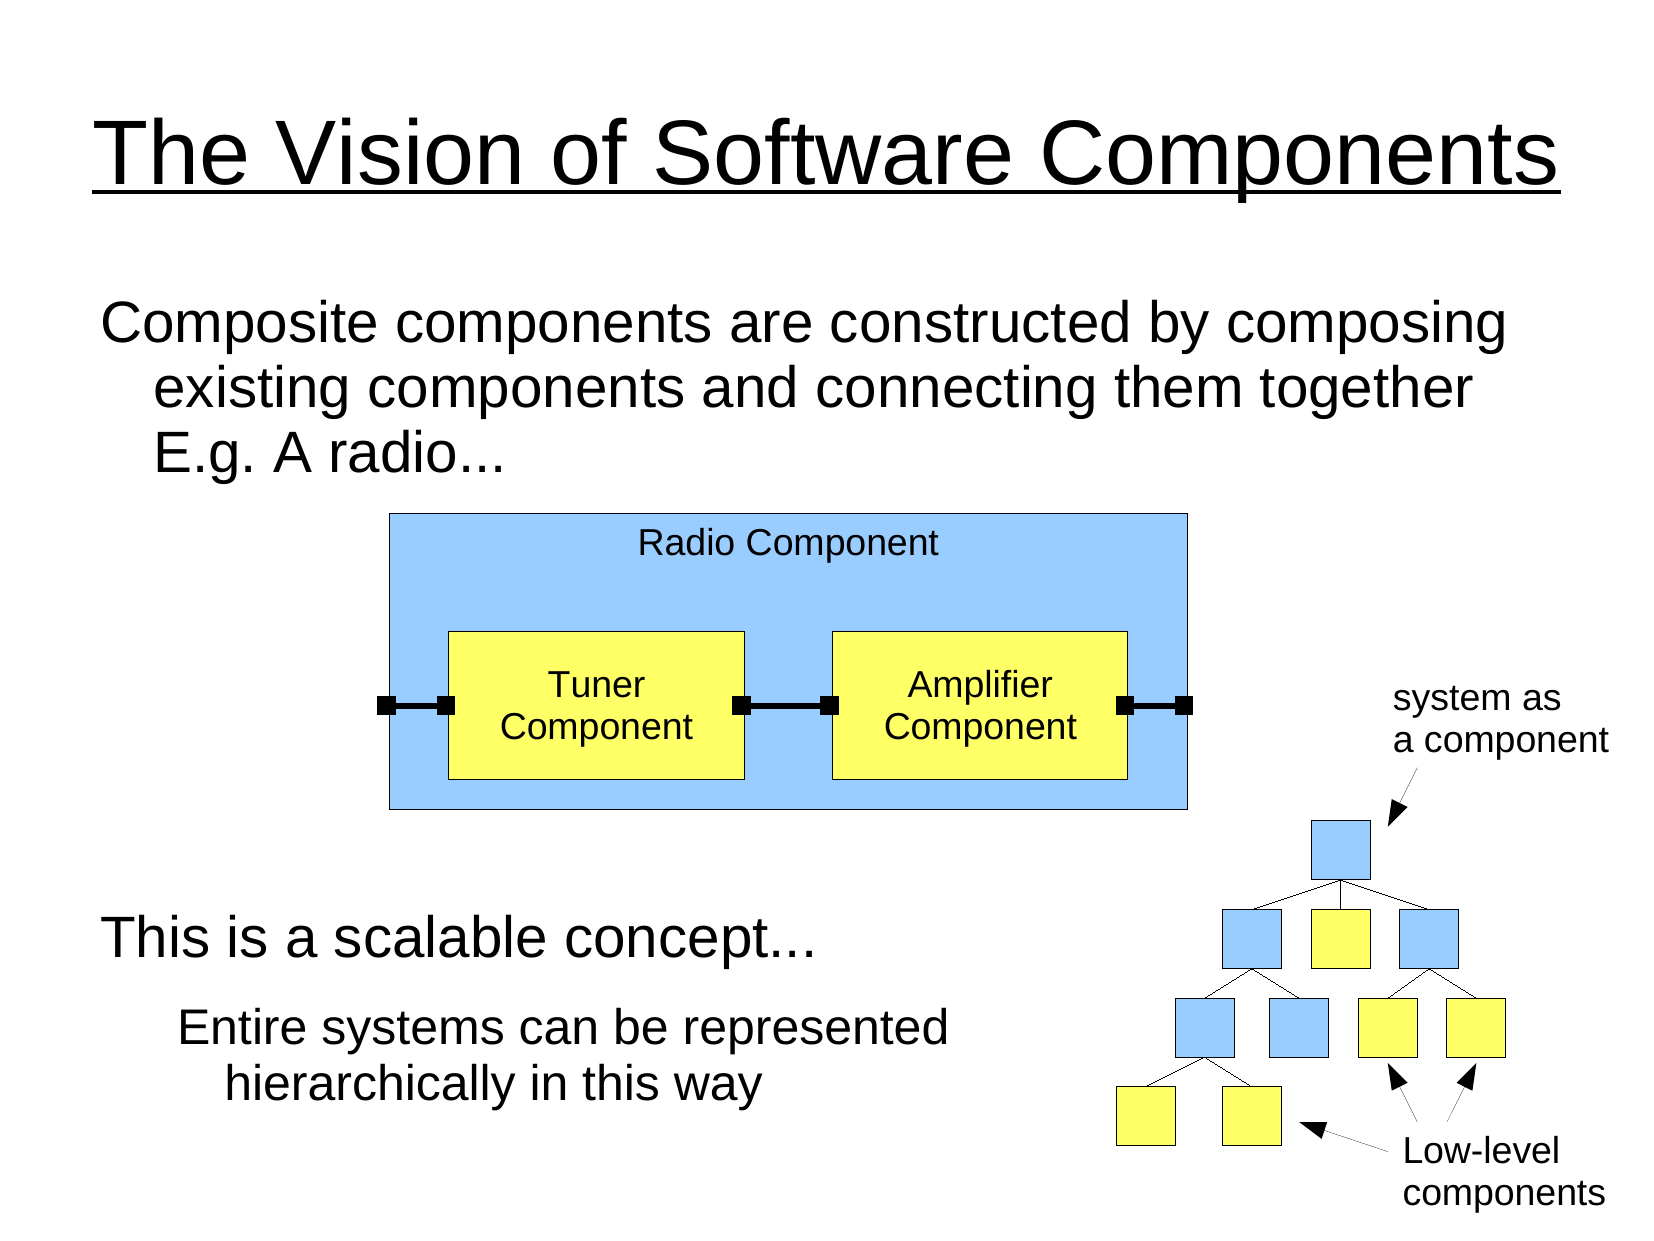

# The Vision of Software Components
Composite components are constructed by composing existing components and connecting them together
E.g. A radio...
This is a scalable concept...
Entire systems can be represented
hierarchically in this way
Radio Component
Tuner
Component
Amplifier
Component
system as
a component
Low-level
components